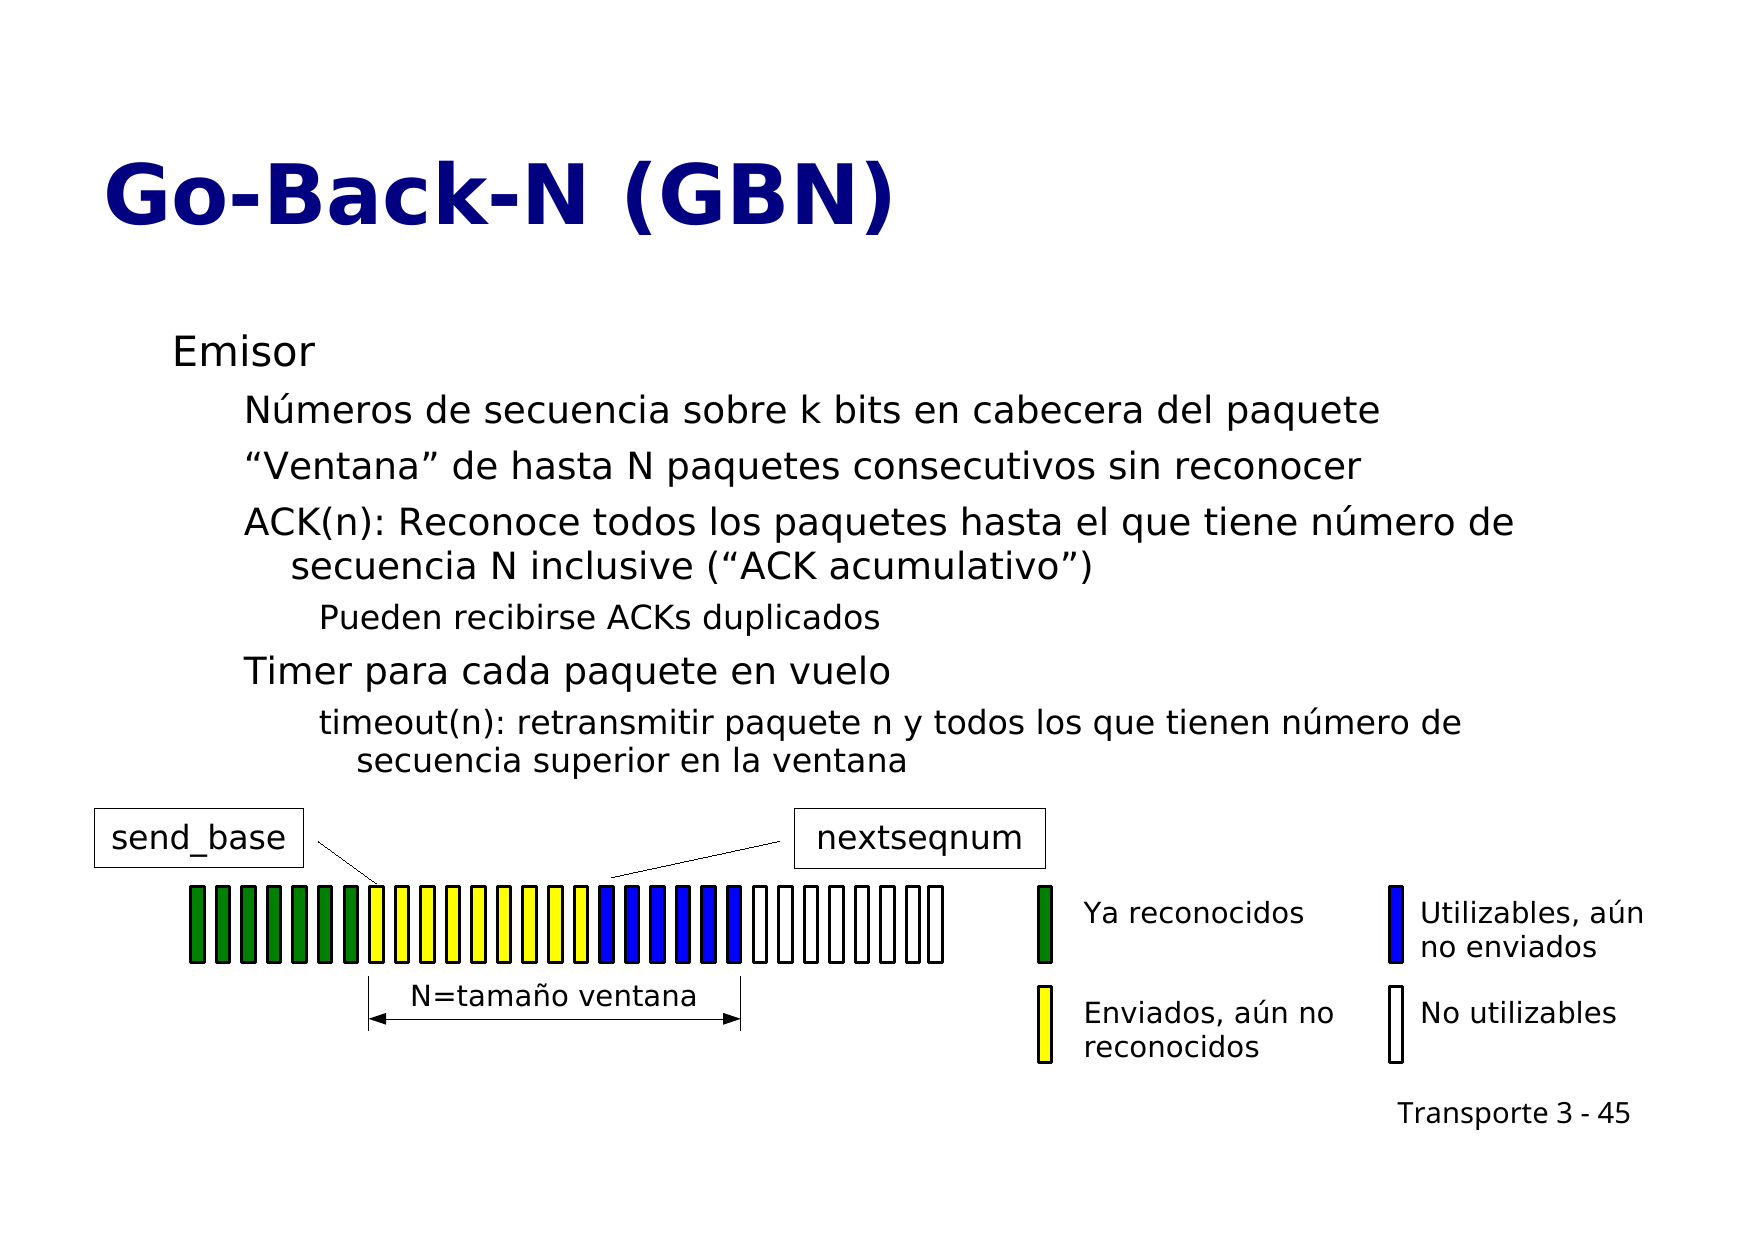

# Go-Back-N (GBN)
Emisor
Números de secuencia sobre k bits en cabecera del paquete
“Ventana” de hasta N paquetes consecutivos sin reconocer
ACK(n): Reconoce todos los paquetes hasta el que tiene número de secuencia N inclusive (“ACK acumulativo”)
Pueden recibirse ACKs duplicados
Timer para cada paquete en vuelo
timeout(n): retransmitir paquete n y todos los que tienen número de secuencia superior en la ventana
send_base
nextseqnum
Ya reconocidos
Utilizables, aún
no enviados
Enviados, aún no
reconocidos
No utilizables